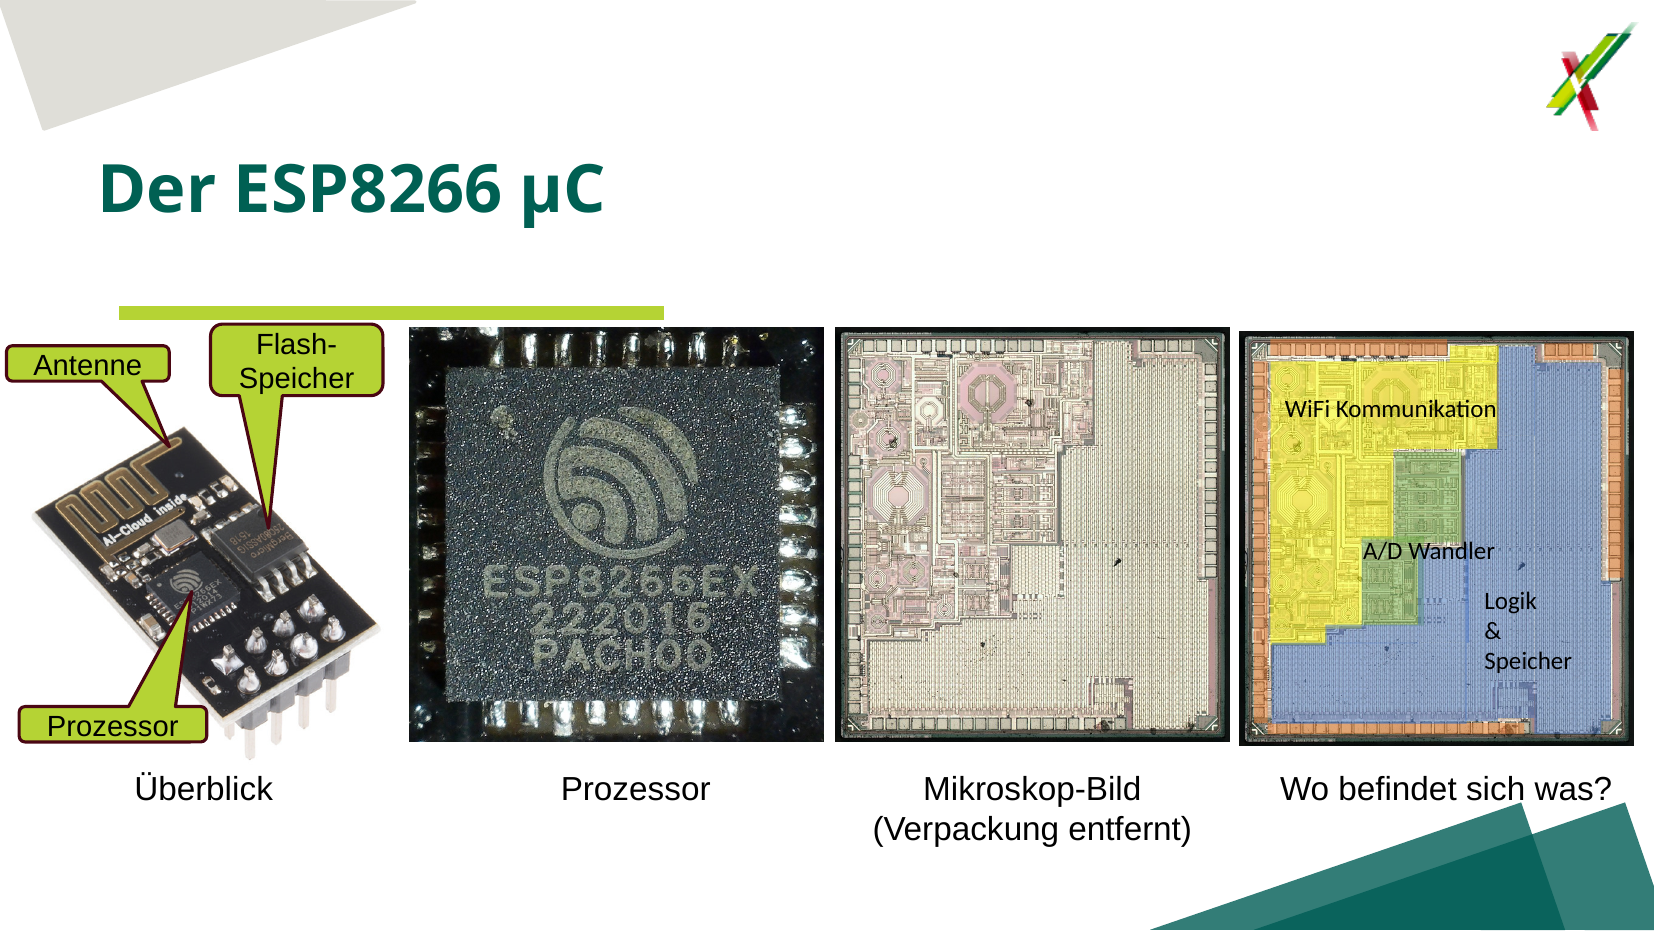

# Der ESP8266 µC
Flash-Speicher
WiFi Kommunikation
A/D Wandler
Logik
&
Speicher
Antenne
Prozessor
Überblick
Prozessor
Mikroskop-Bild
(Verpackung entfernt)
Wo befindet sich was?